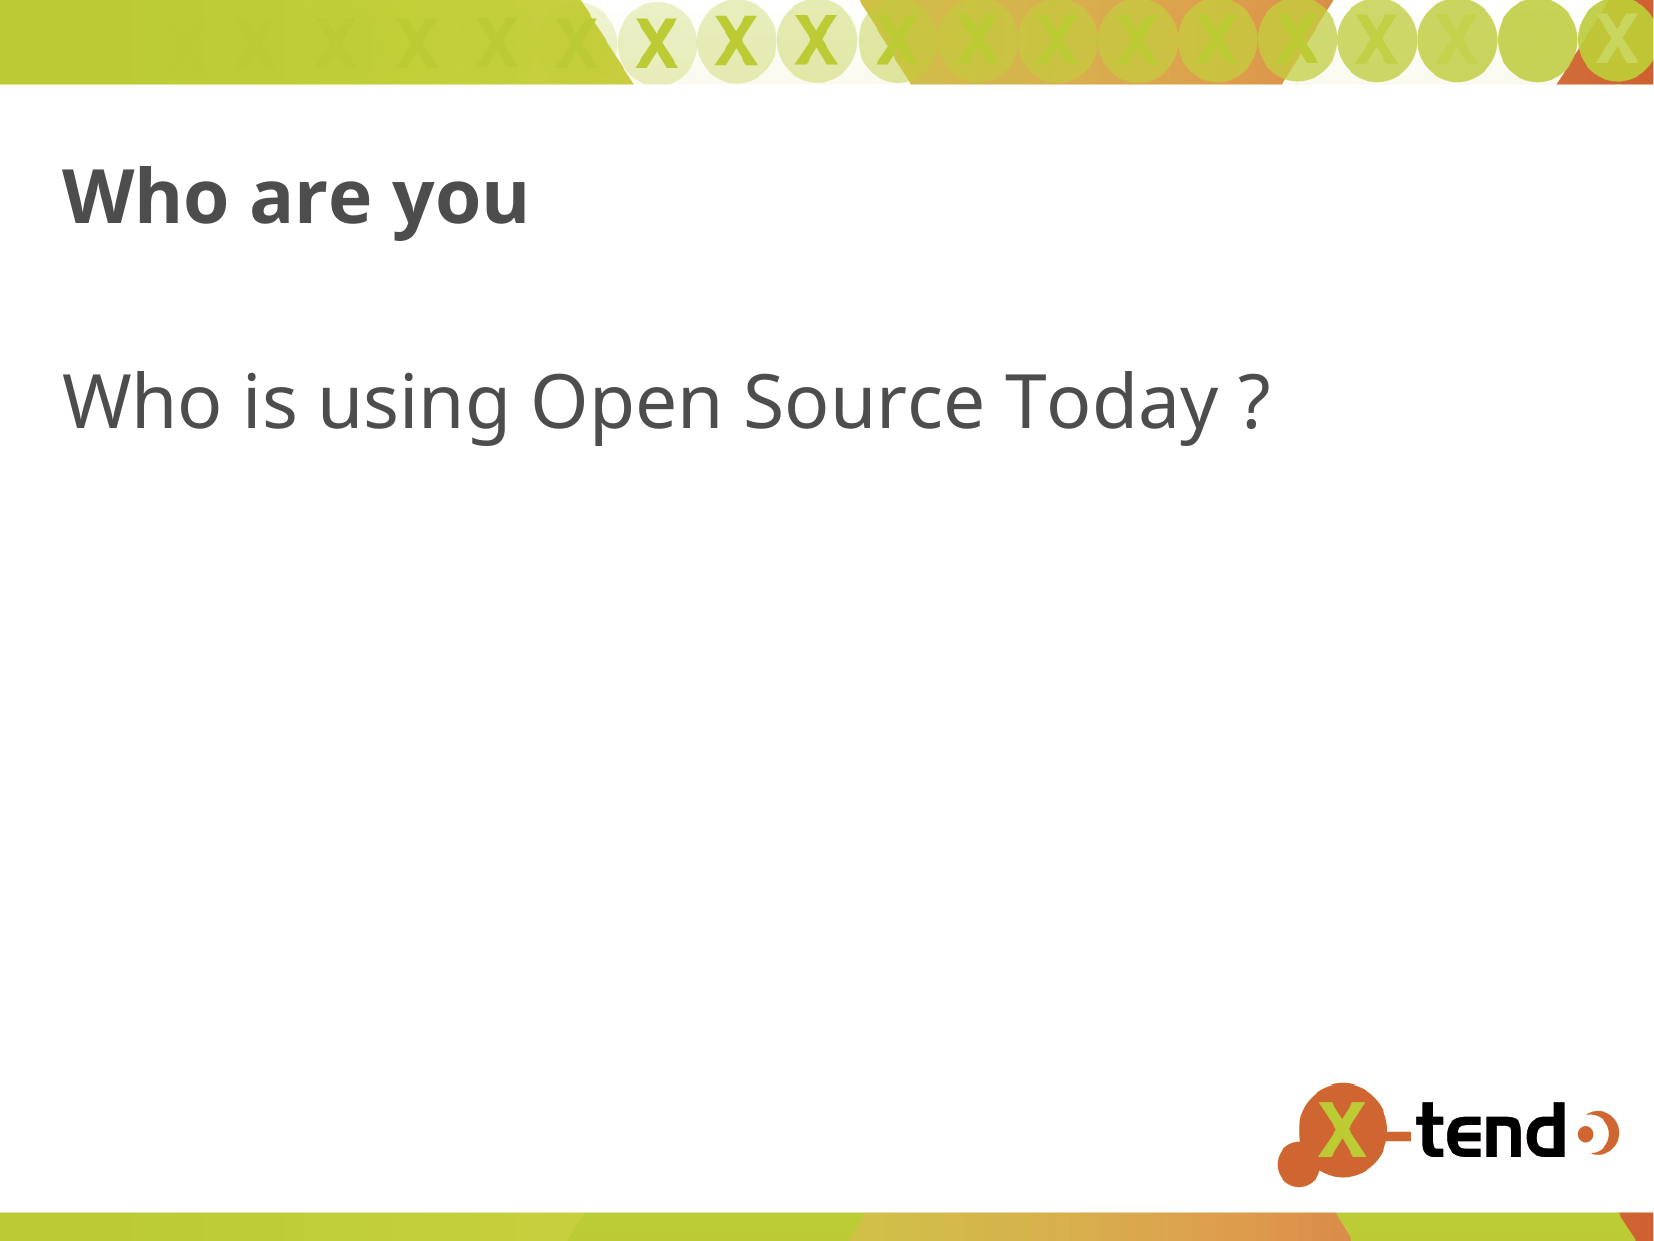

Who are you
Who is using Open Source Today ?
#